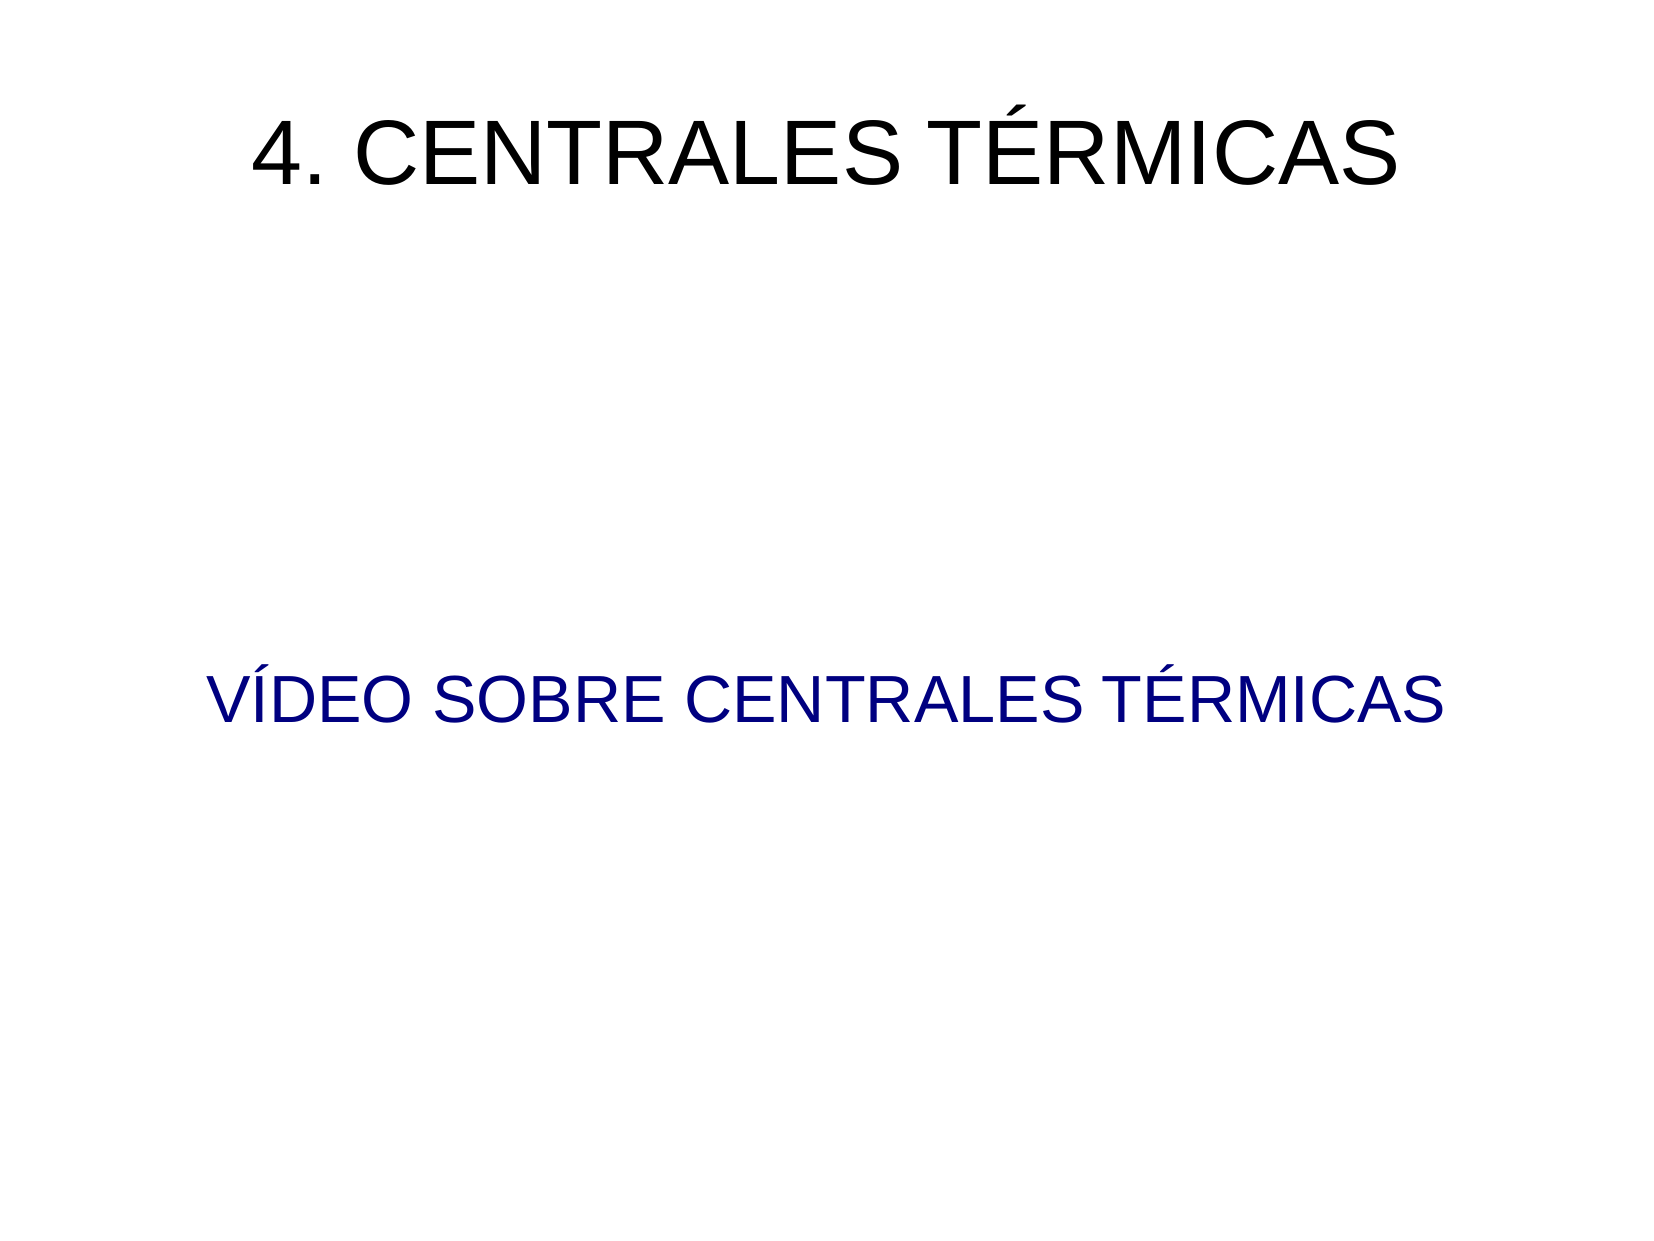

# 4. CENTRALES TÉRMICAS
VÍDEO SOBRE CENTRALES TÉRMICAS